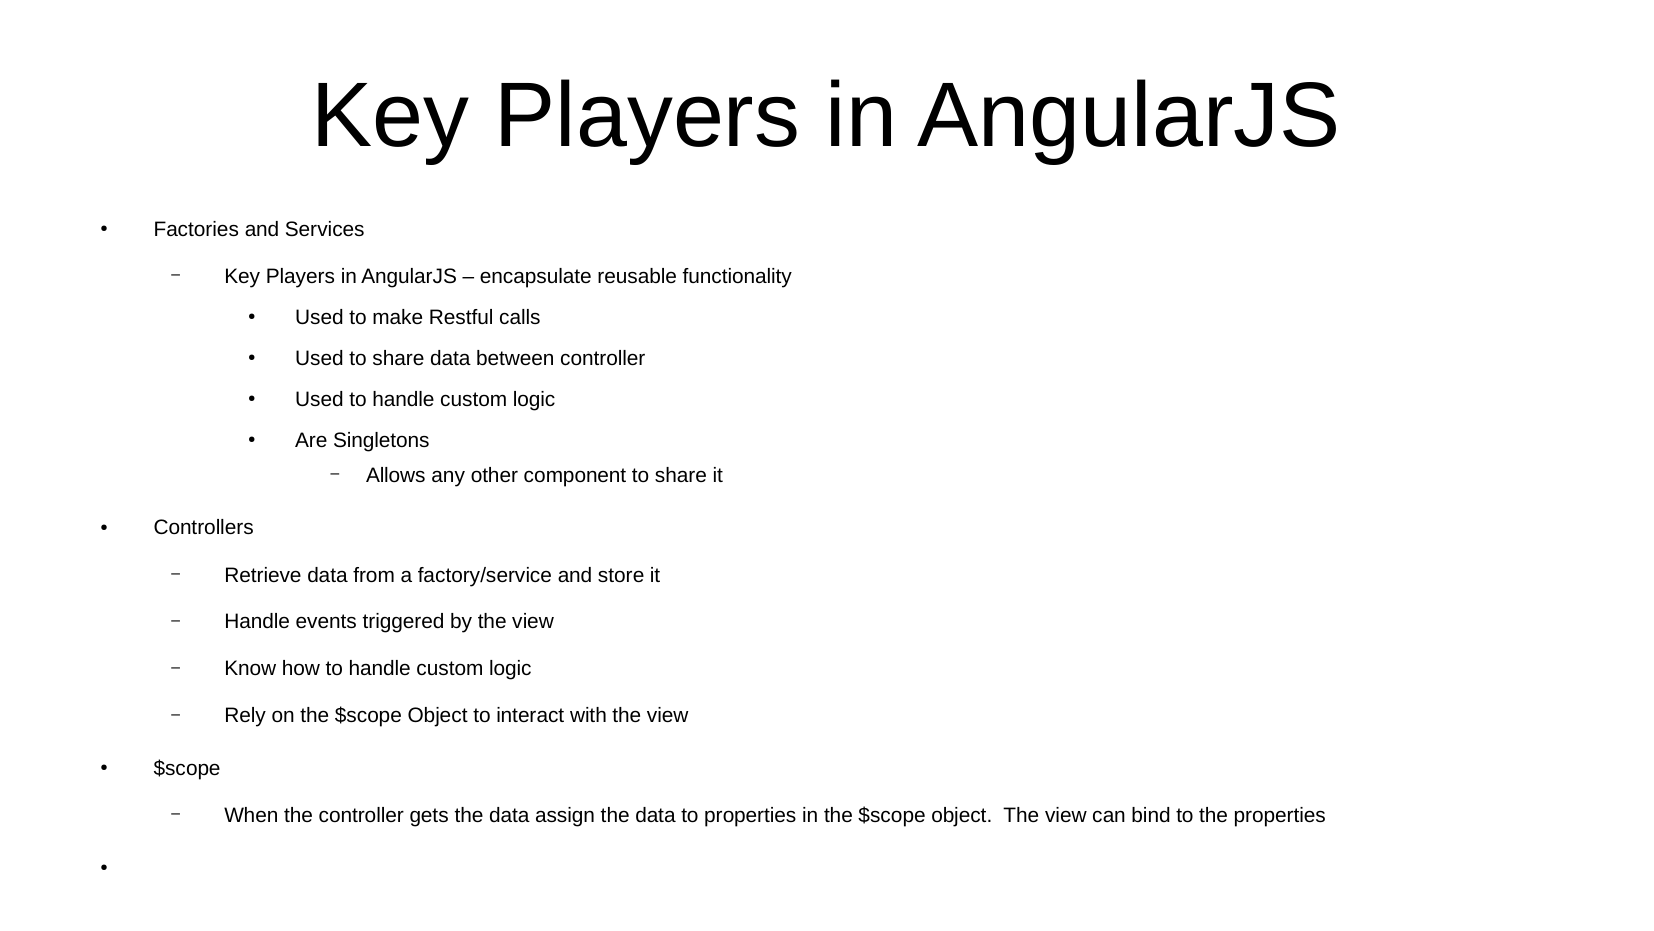

# Key Players in AngularJS
Factories and Services
Key Players in AngularJS – encapsulate reusable functionality
Used to make Restful calls
Used to share data between controller
Used to handle custom logic
Are Singletons
Allows any other component to share it
Controllers
Retrieve data from a factory/service and store it
Handle events triggered by the view
Know how to handle custom logic
Rely on the $scope Object to interact with the view
$scope
When the controller gets the data assign the data to properties in the $scope object. The view can bind to the properties